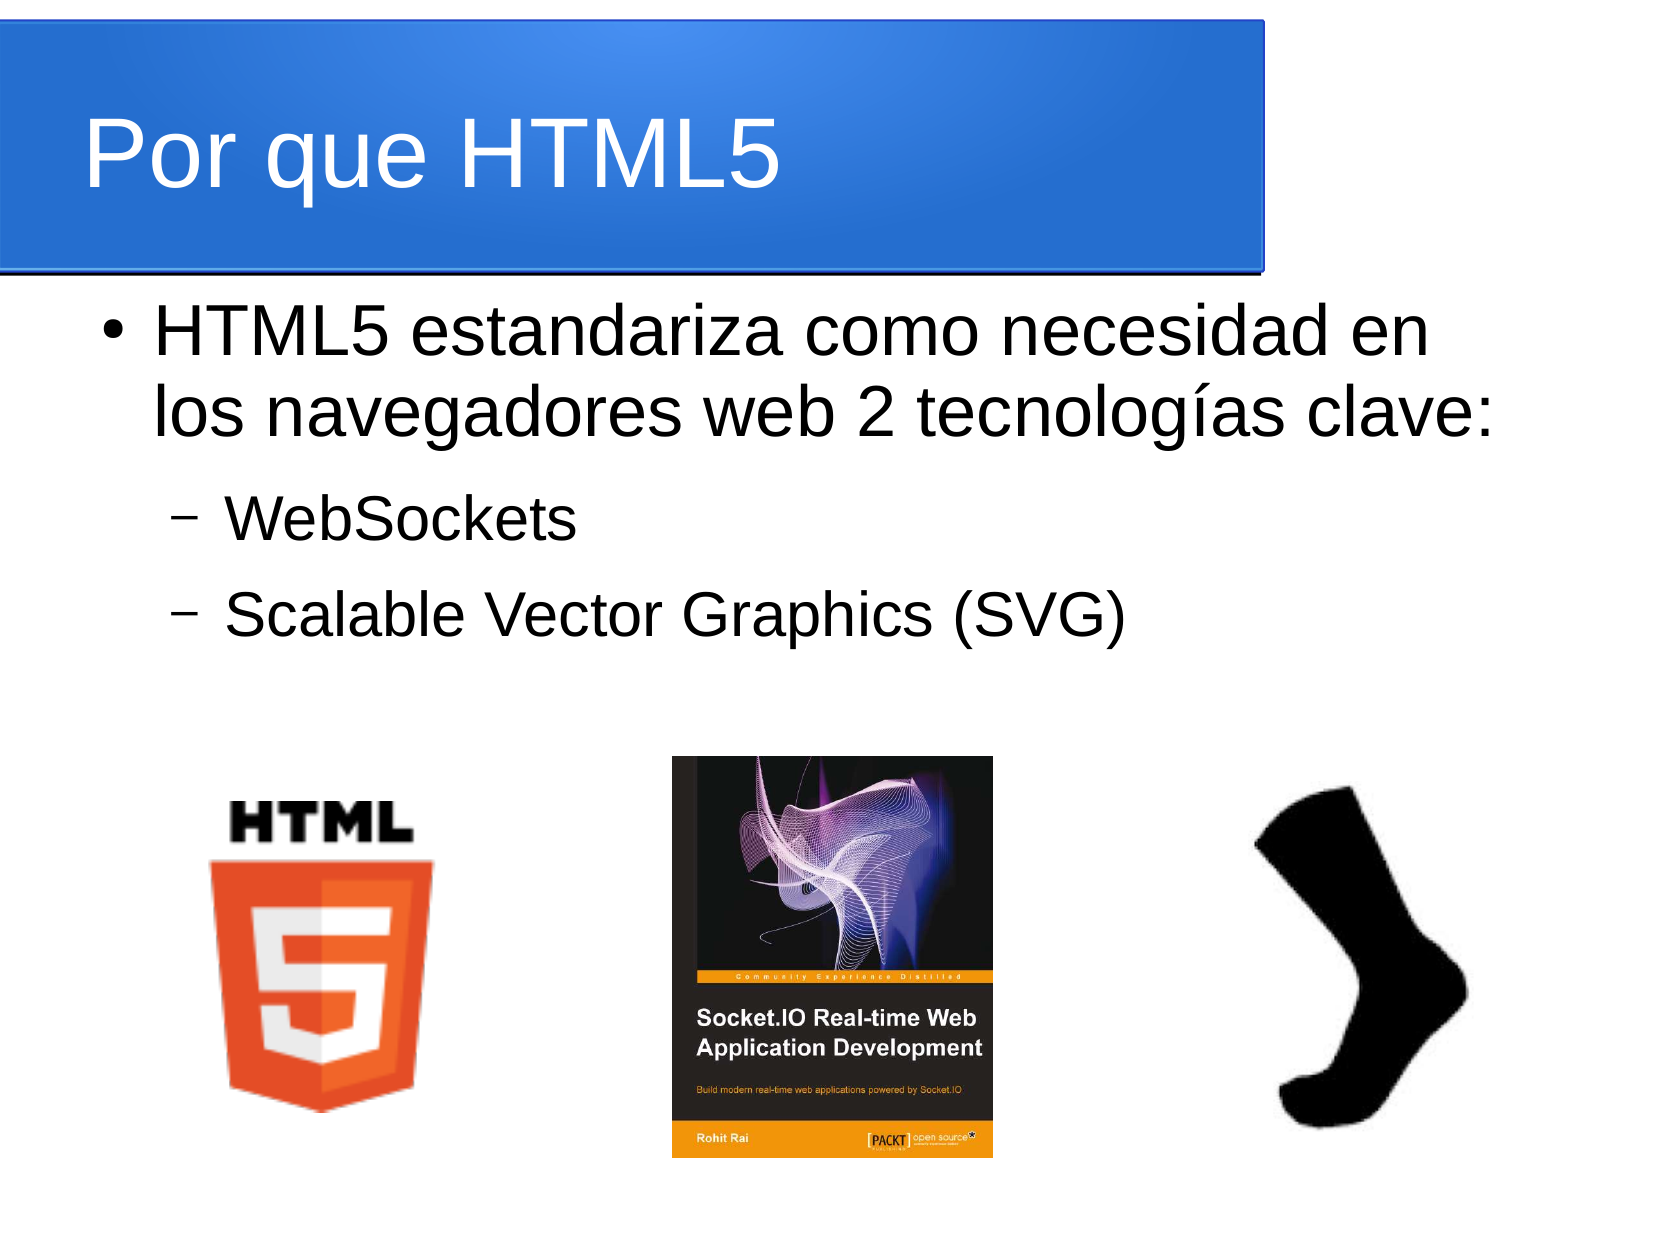

# Por que HTML5
HTML5 estandariza como necesidad en los navegadores web 2 tecnologías clave:
WebSockets
Scalable Vector Graphics (SVG)